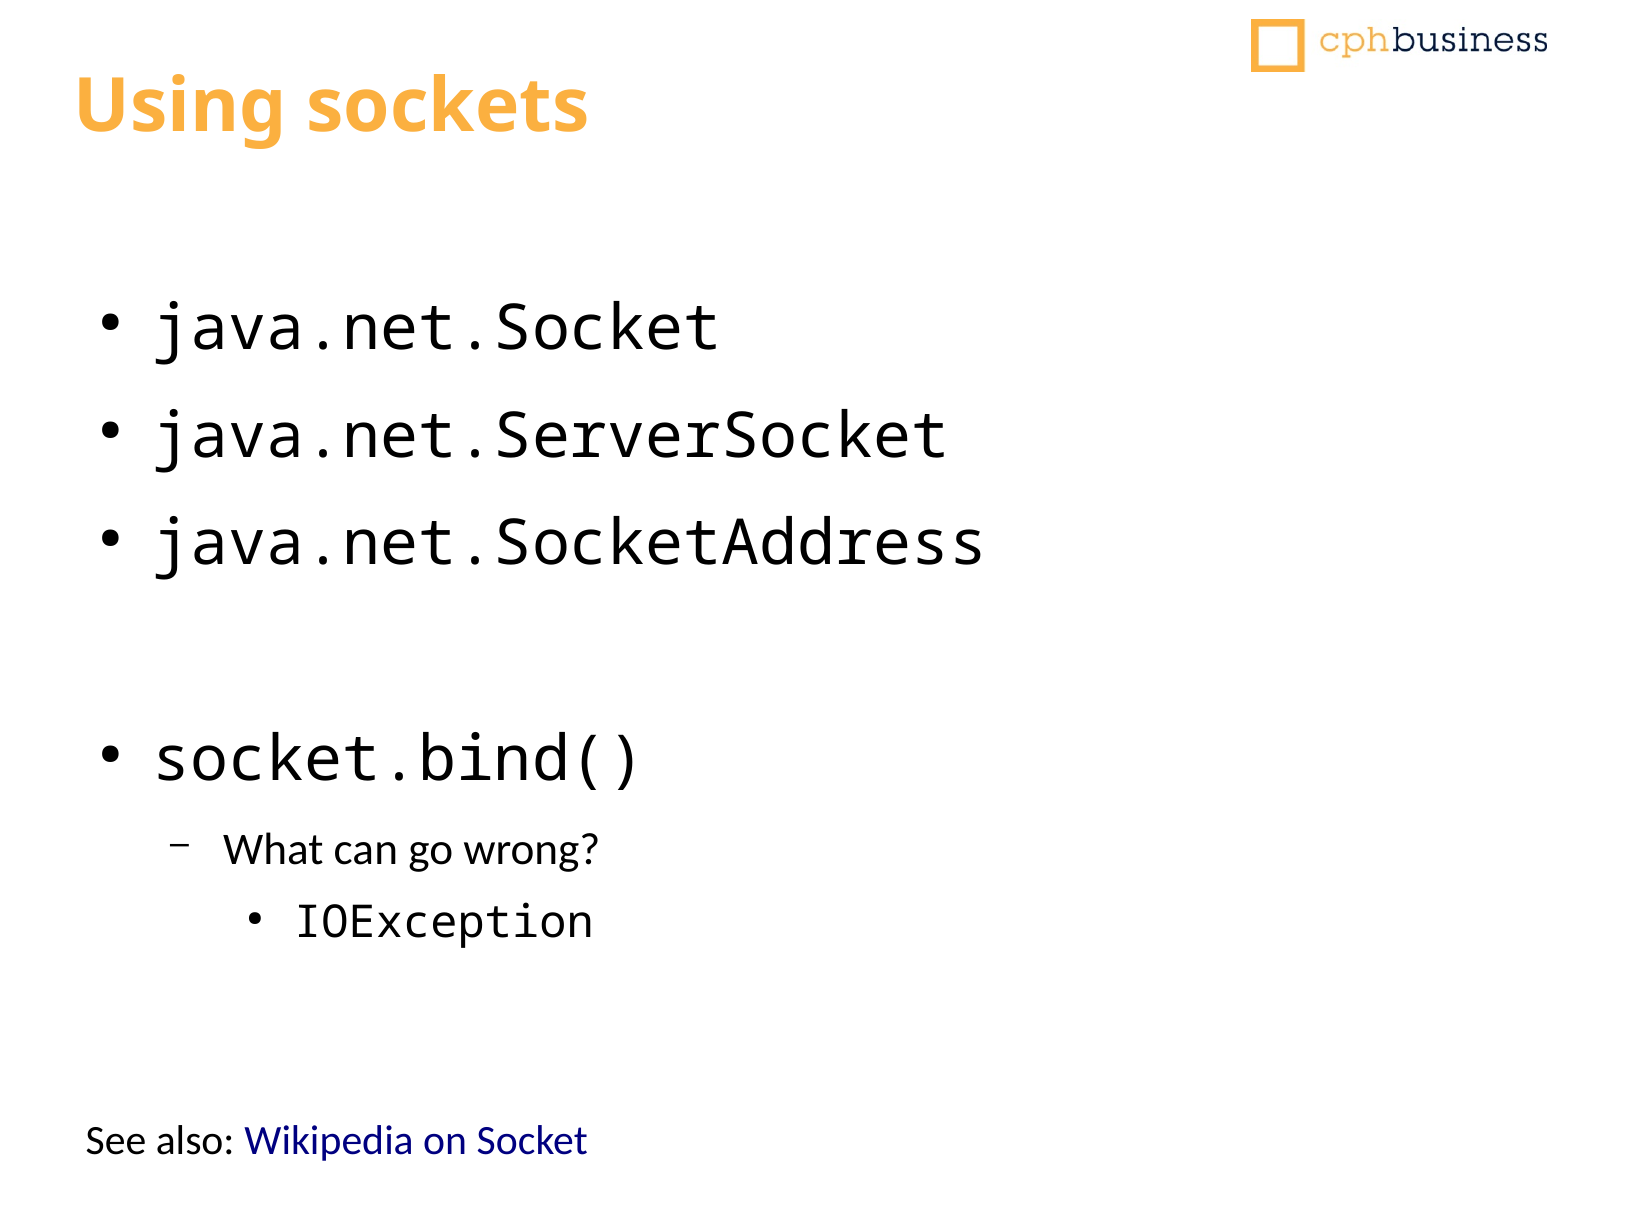

Using sockets
# java.net.Socket
java.net.ServerSocket
java.net.SocketAddress
socket.bind()
What can go wrong?
IOException
See also: Wikipedia on Socket